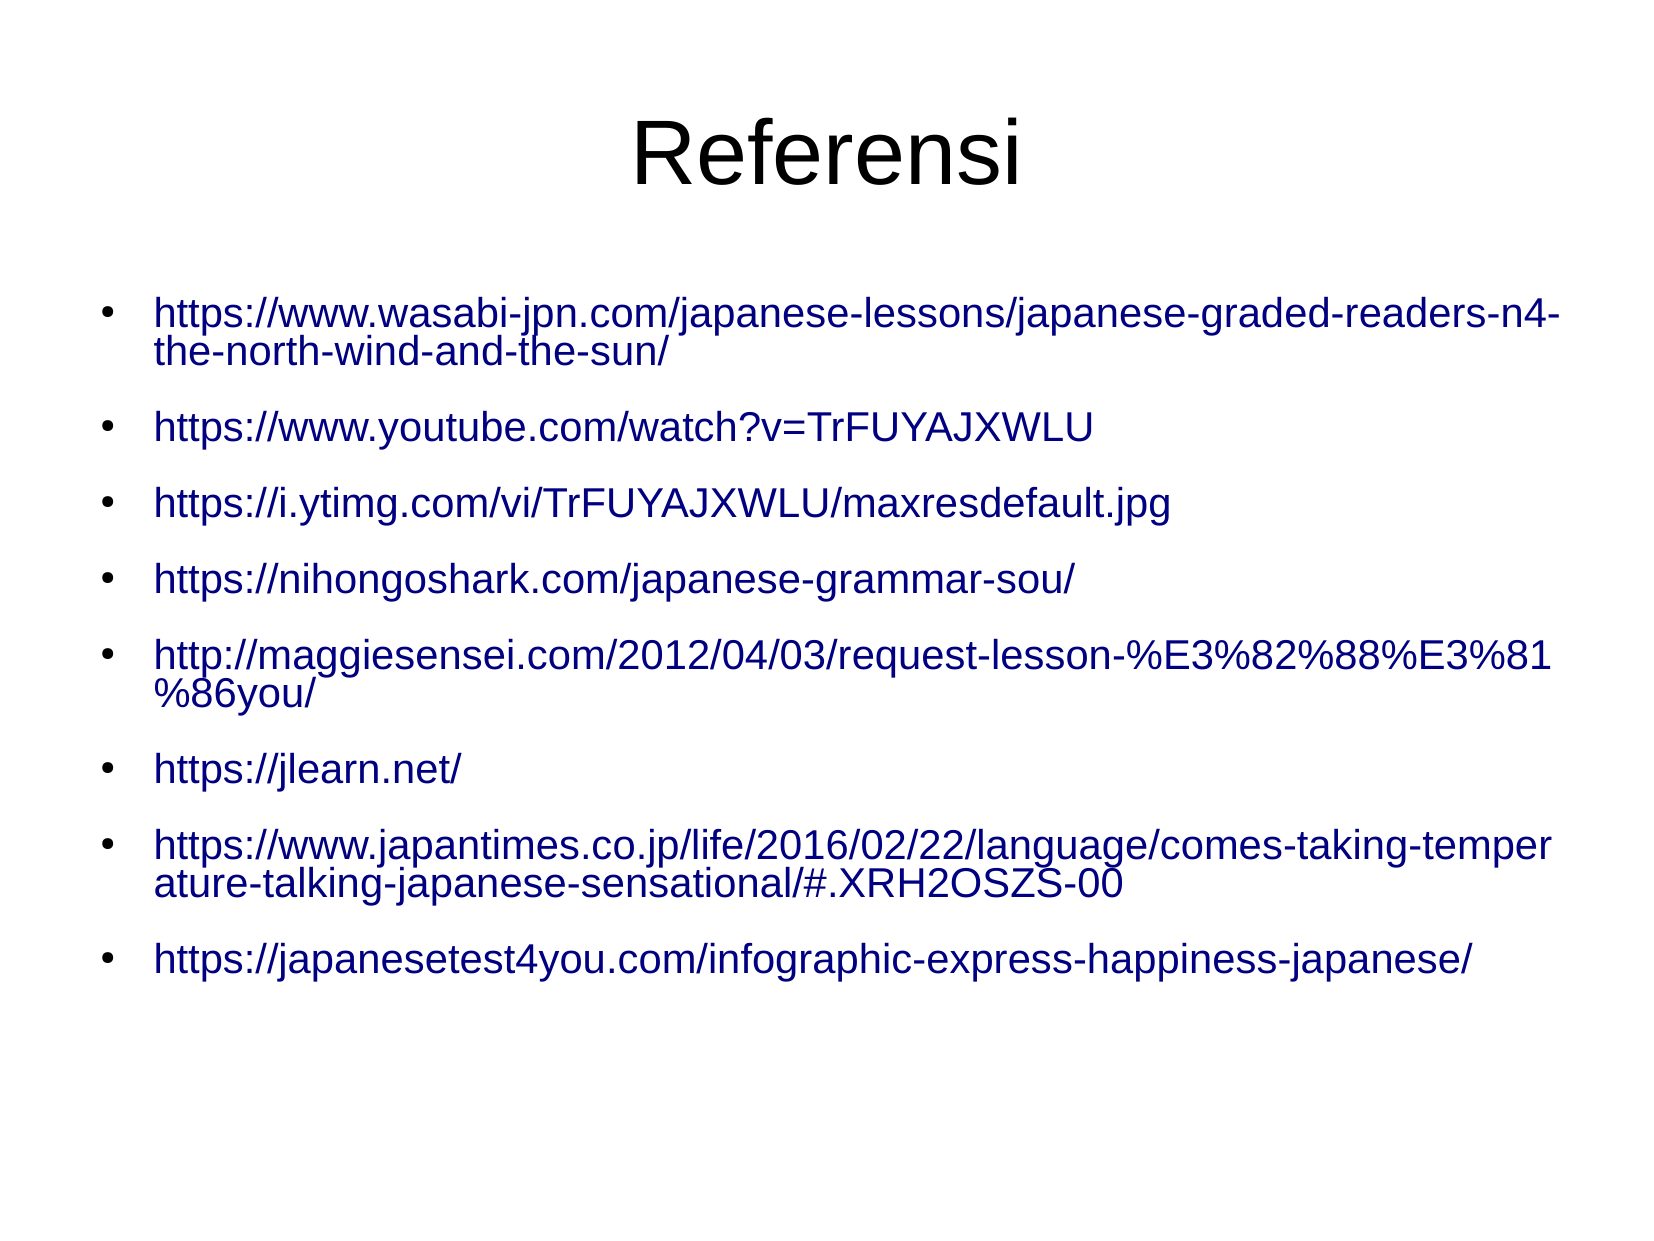

# Referensi
https://www.wasabi-jpn.com/japanese-lessons/japanese-graded-readers-n4-the-north-wind-and-the-sun/
https://www.youtube.com/watch?v=TrFUYAJXWLU
https://i.ytimg.com/vi/TrFUYAJXWLU/maxresdefault.jpg
https://nihongoshark.com/japanese-grammar-sou/
http://maggiesensei.com/2012/04/03/request-lesson-%E3%82%88%E3%81%86you/
https://jlearn.net/
https://www.japantimes.co.jp/life/2016/02/22/language/comes-taking-temperature-talking-japanese-sensational/#.XRH2OSZS-00
https://japanesetest4you.com/infographic-express-happiness-japanese/